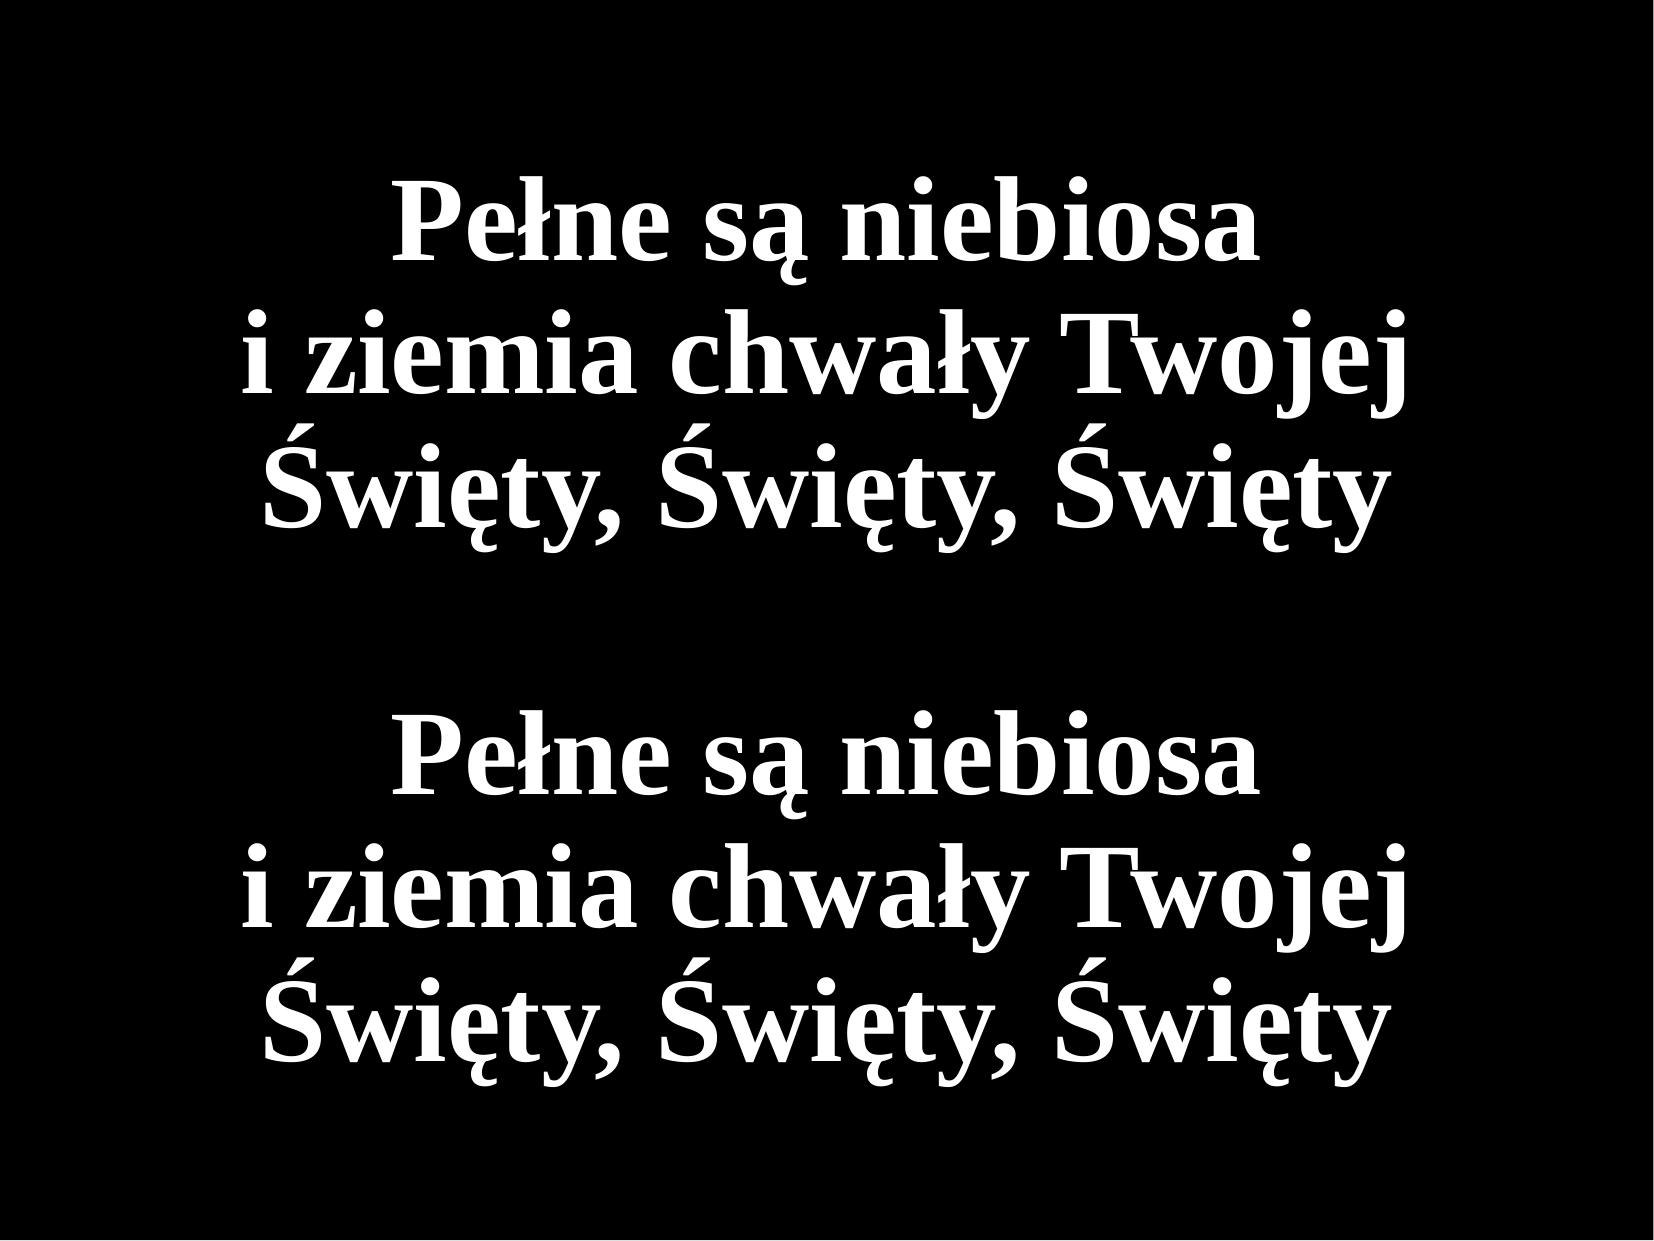

# Pełne są niebiosa i ziemia chwały Twojej Święty, Święty, Święty Pełne są niebiosa i ziemia chwały Twojej Święty, Święty, Święty